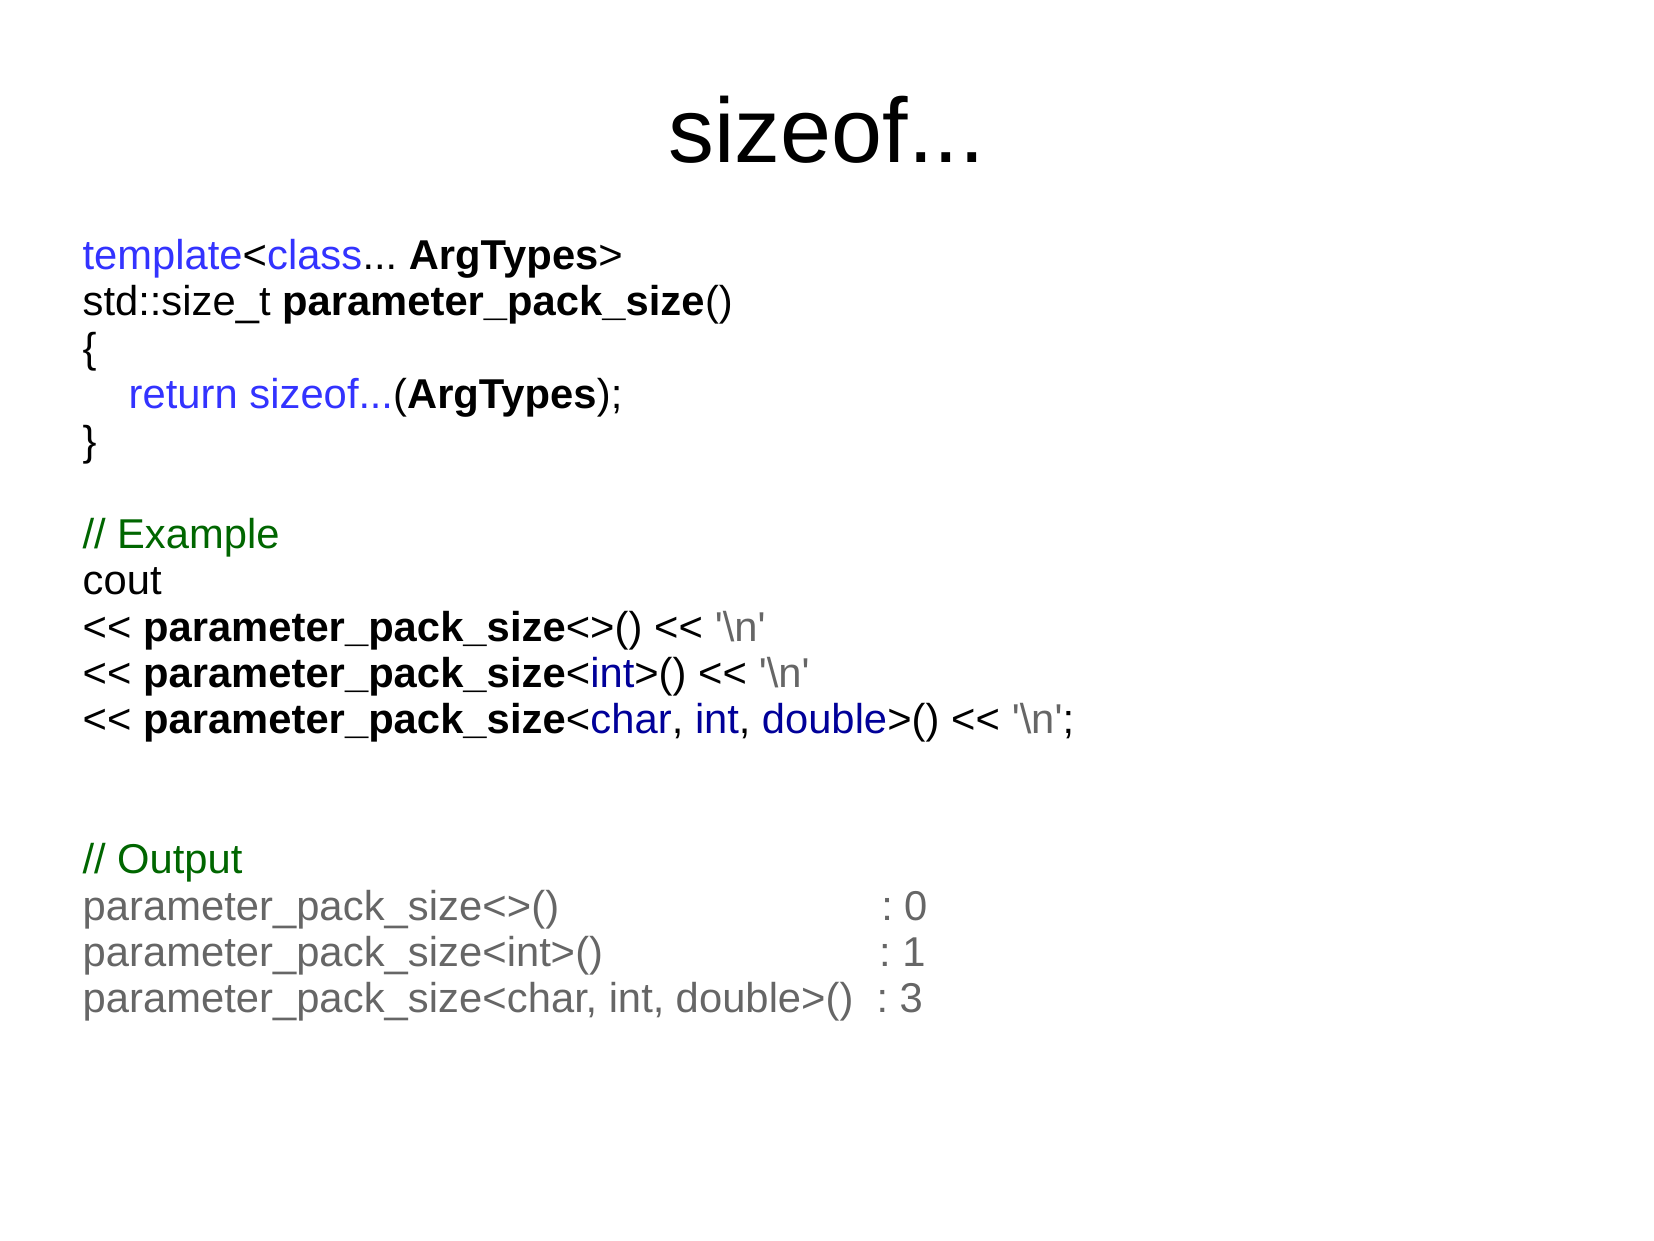

# sizeof...
template<class... ArgTypes>
std::size_t parameter_pack_size()
{
 return sizeof...(ArgTypes);
}
// Example
cout
<< parameter_pack_size<>() << '\n'
<< parameter_pack_size<int>() << '\n'
<< parameter_pack_size<char, int, double>() << '\n';
// Output
parameter_pack_size<>() : 0
parameter_pack_size<int>() : 1
parameter_pack_size<char, int, double>() : 3